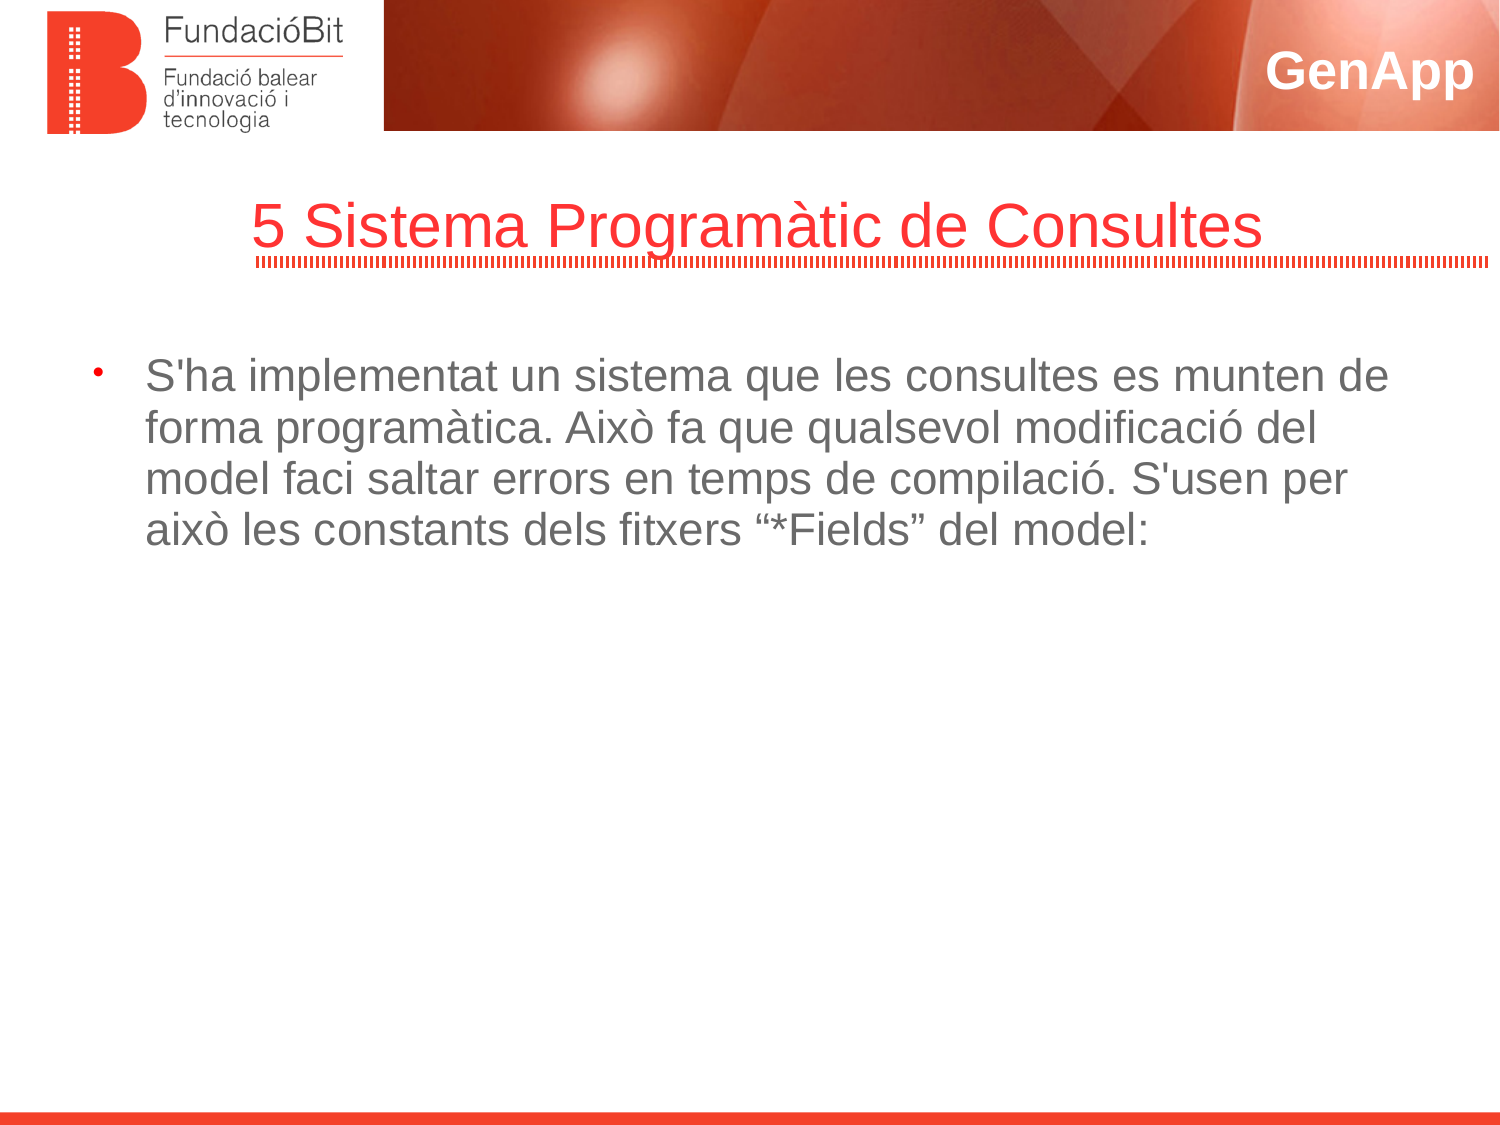

# GenApp
 5 Sistema Programàtic de Consultes
S'ha implementat un sistema que les consultes es munten de forma programàtica. Això fa que qualsevol modificació del model faci saltar errors en temps de compilació. S'usen per això les constants dels fitxers “*Fields” del model: